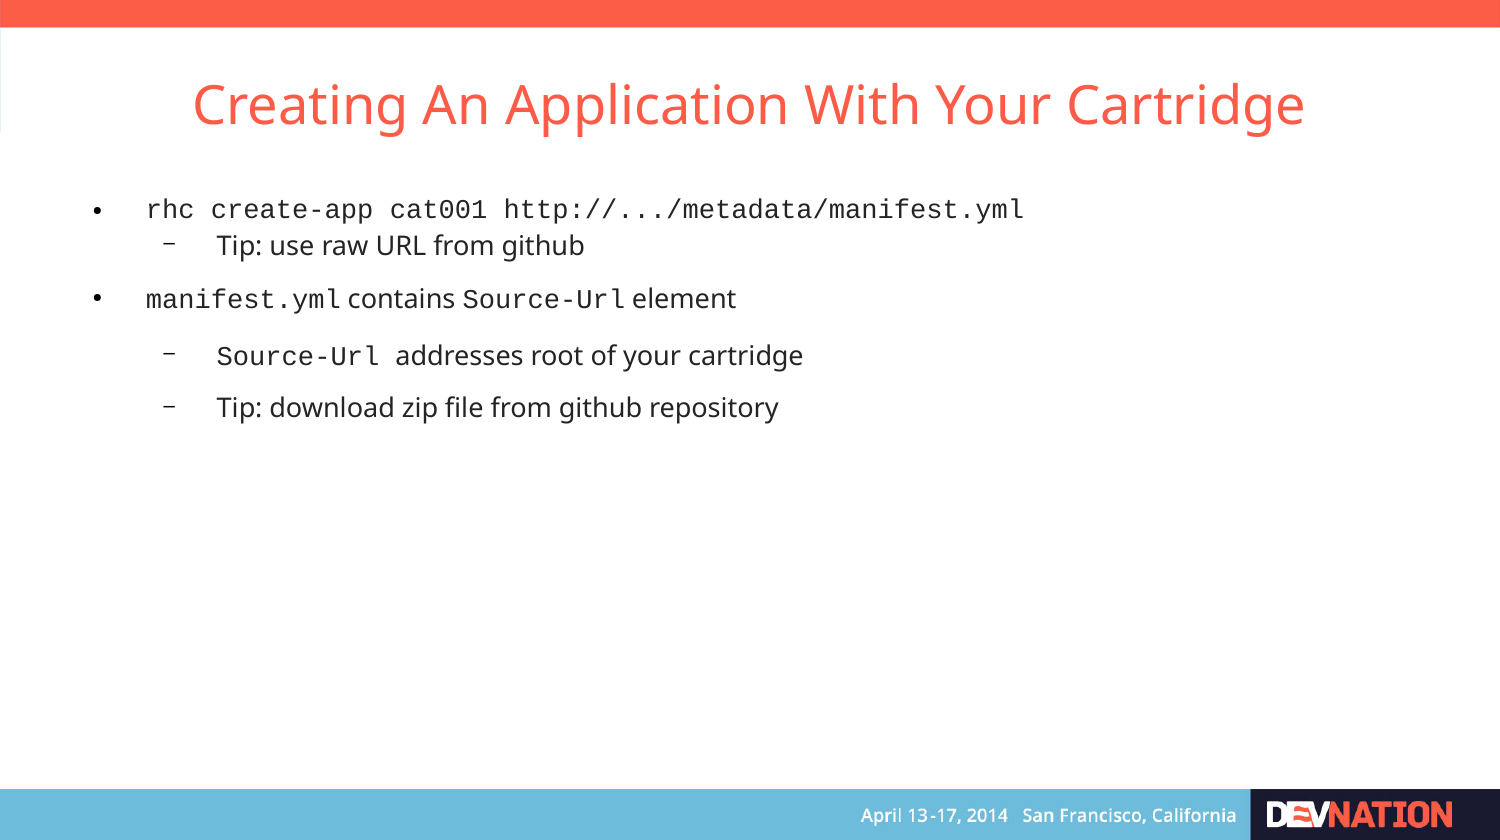

# Creating An Application With Your Cartridge
rhc create-app cat001 http://.../metadata/manifest.yml
Tip: use raw URL from github
manifest.yml contains Source-Url element
Source-Url addresses root of your cartridge
Tip: download zip file from github repository